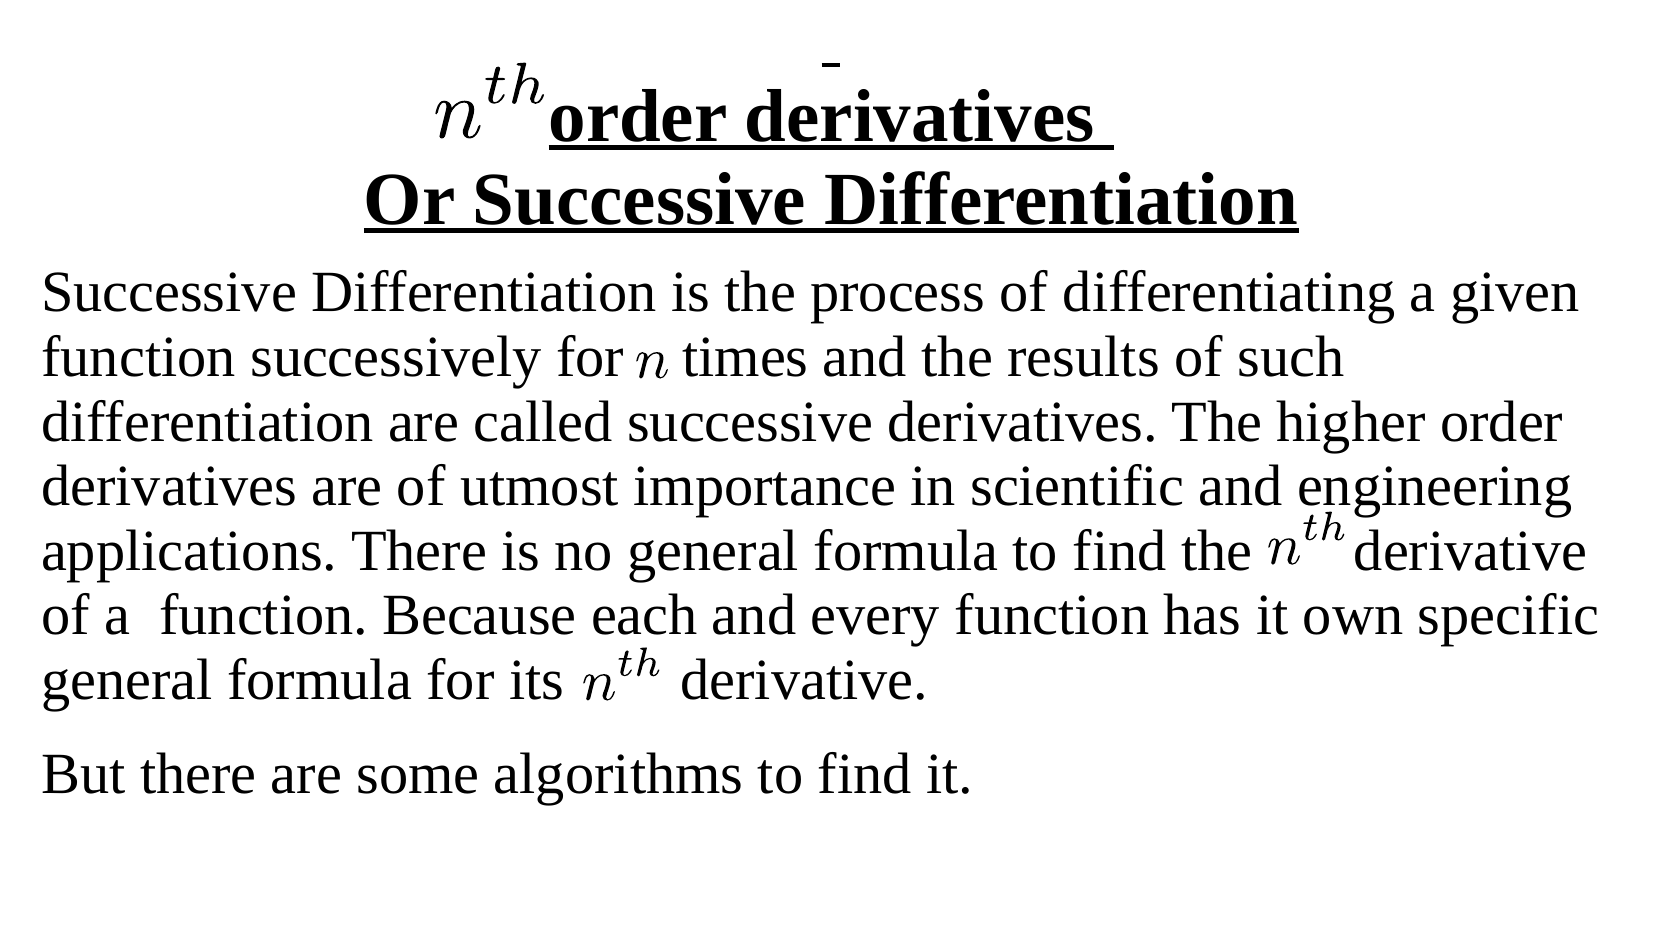

# order derivatives Or Successive Differentiation
Successive Differentiation is the process of differentiating a given function successively for times and the results of such differentiation are called successive derivatives. The higher order derivatives are of utmost importance in scientific and engineering applications. There is no general formula to find the derivative of a function. Because each and every function has it own specific general formula for its derivative.
But there are some algorithms to find it.